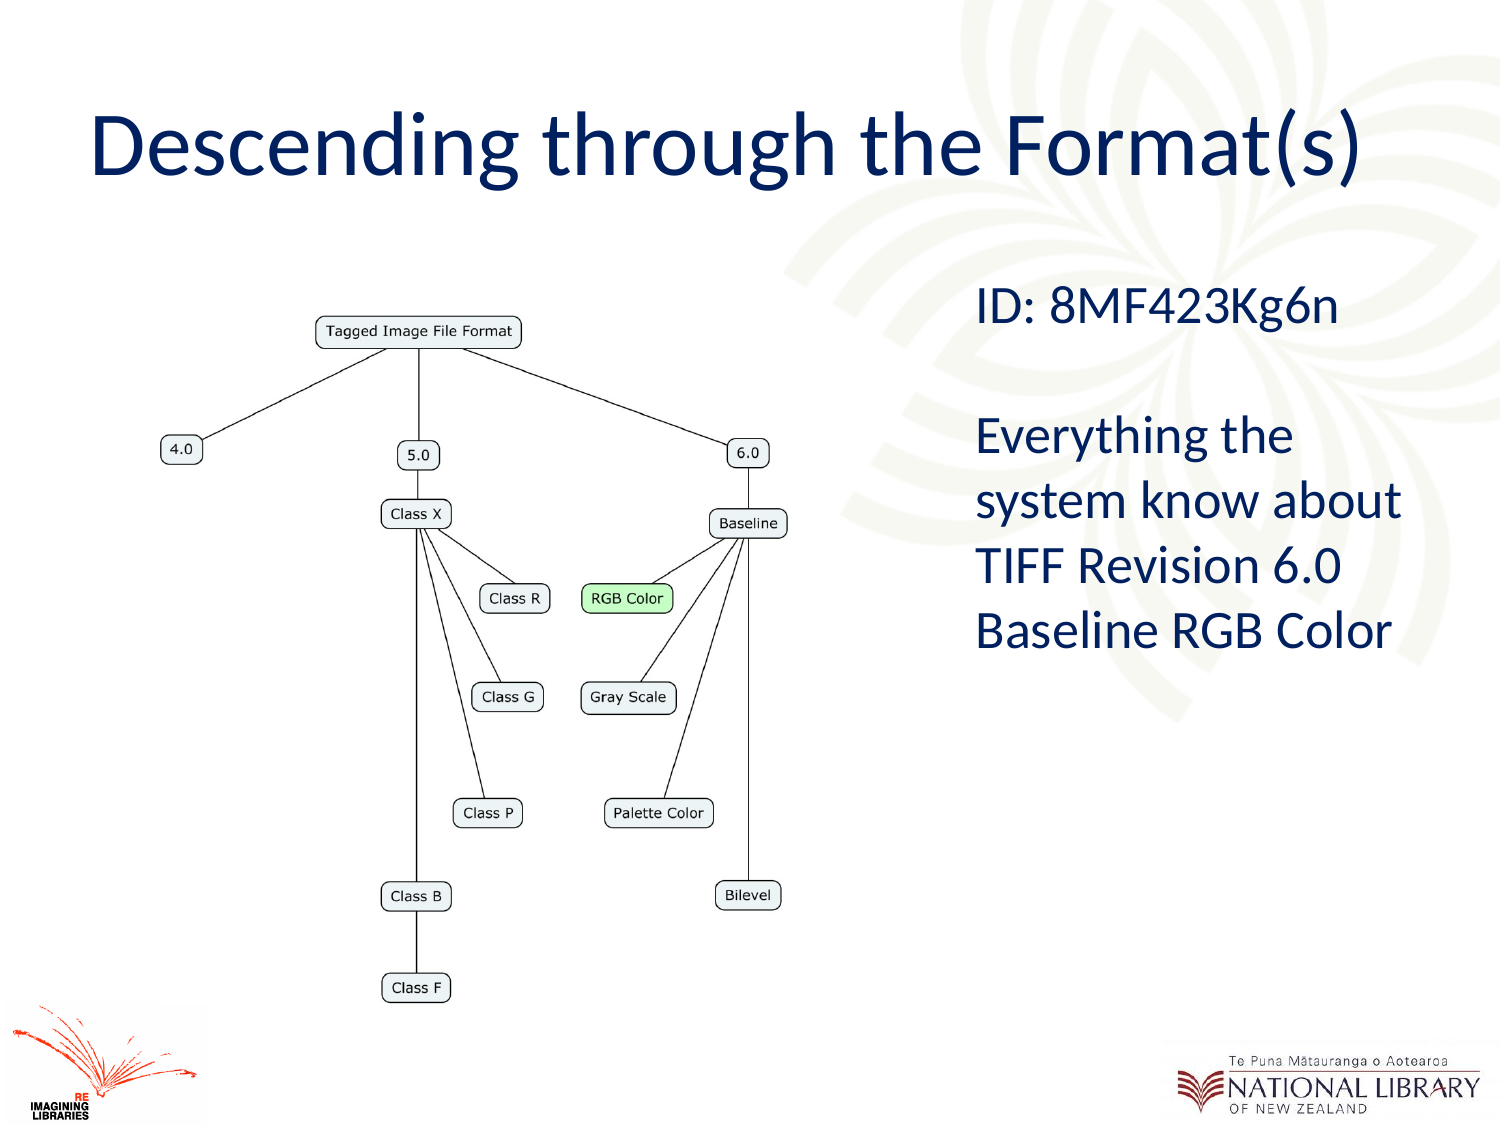

Descending through the Format(s)
ID: 8MF423Kg6n
Everything the system know about TIFF Revision 6.0 Baseline RGB Color